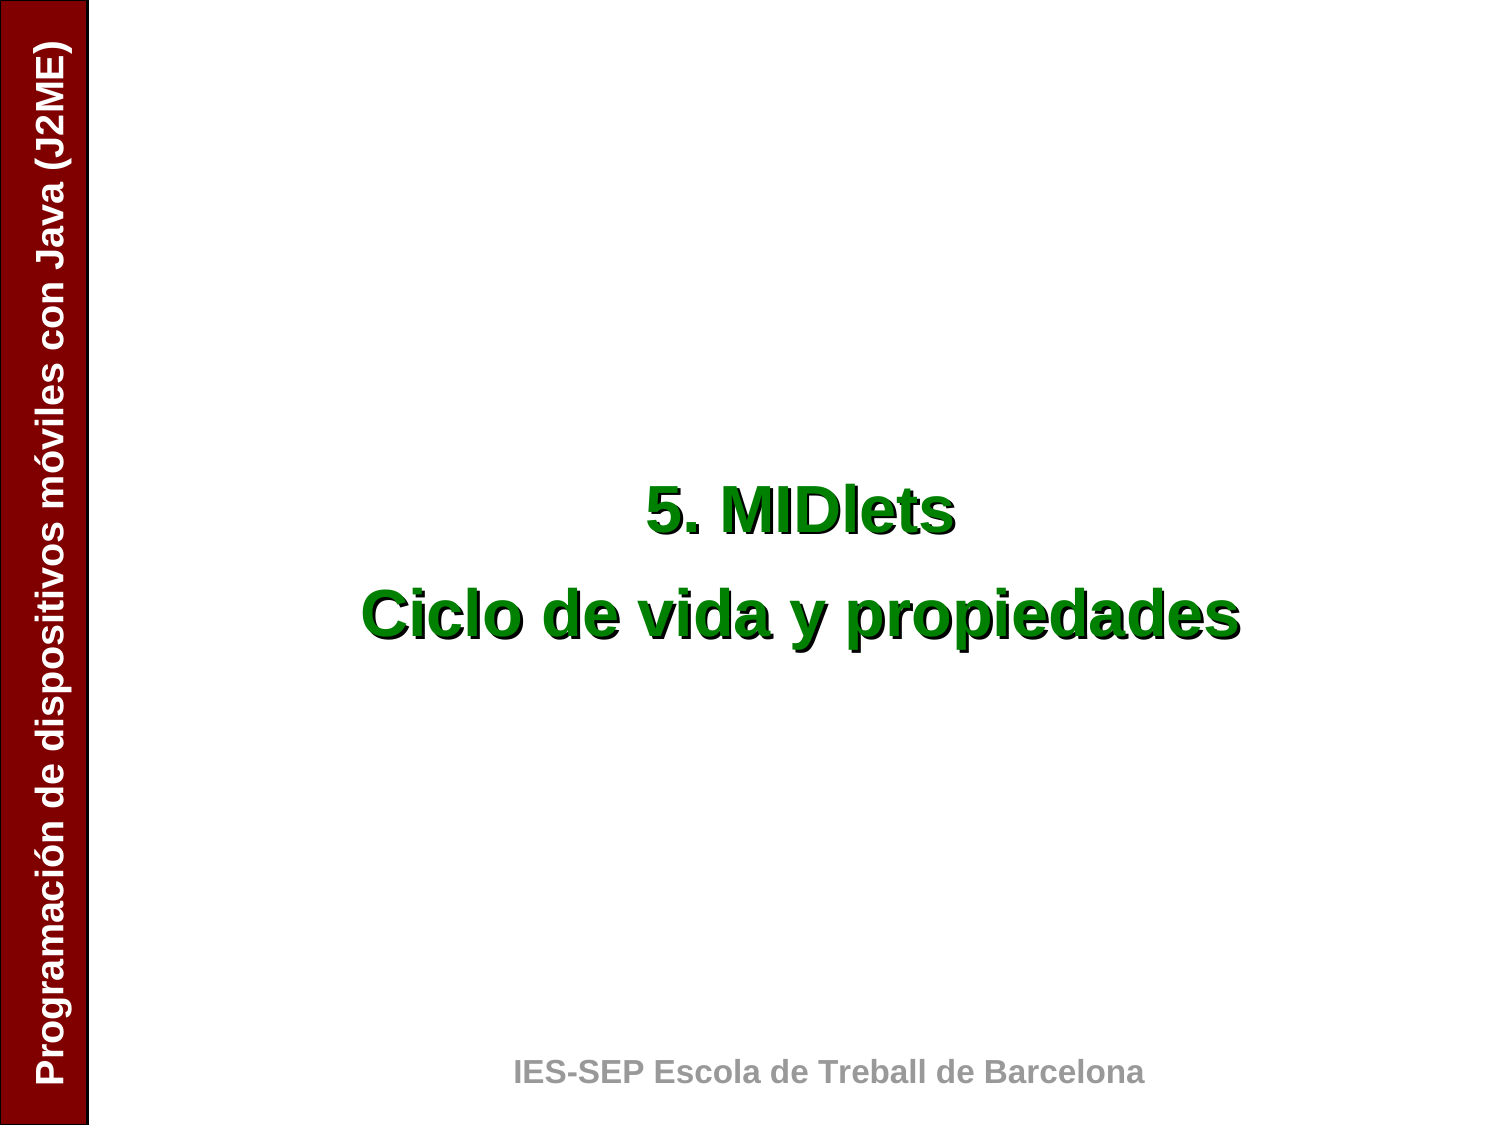

#
5. MIDlets
Ciclo de vida y propiedades